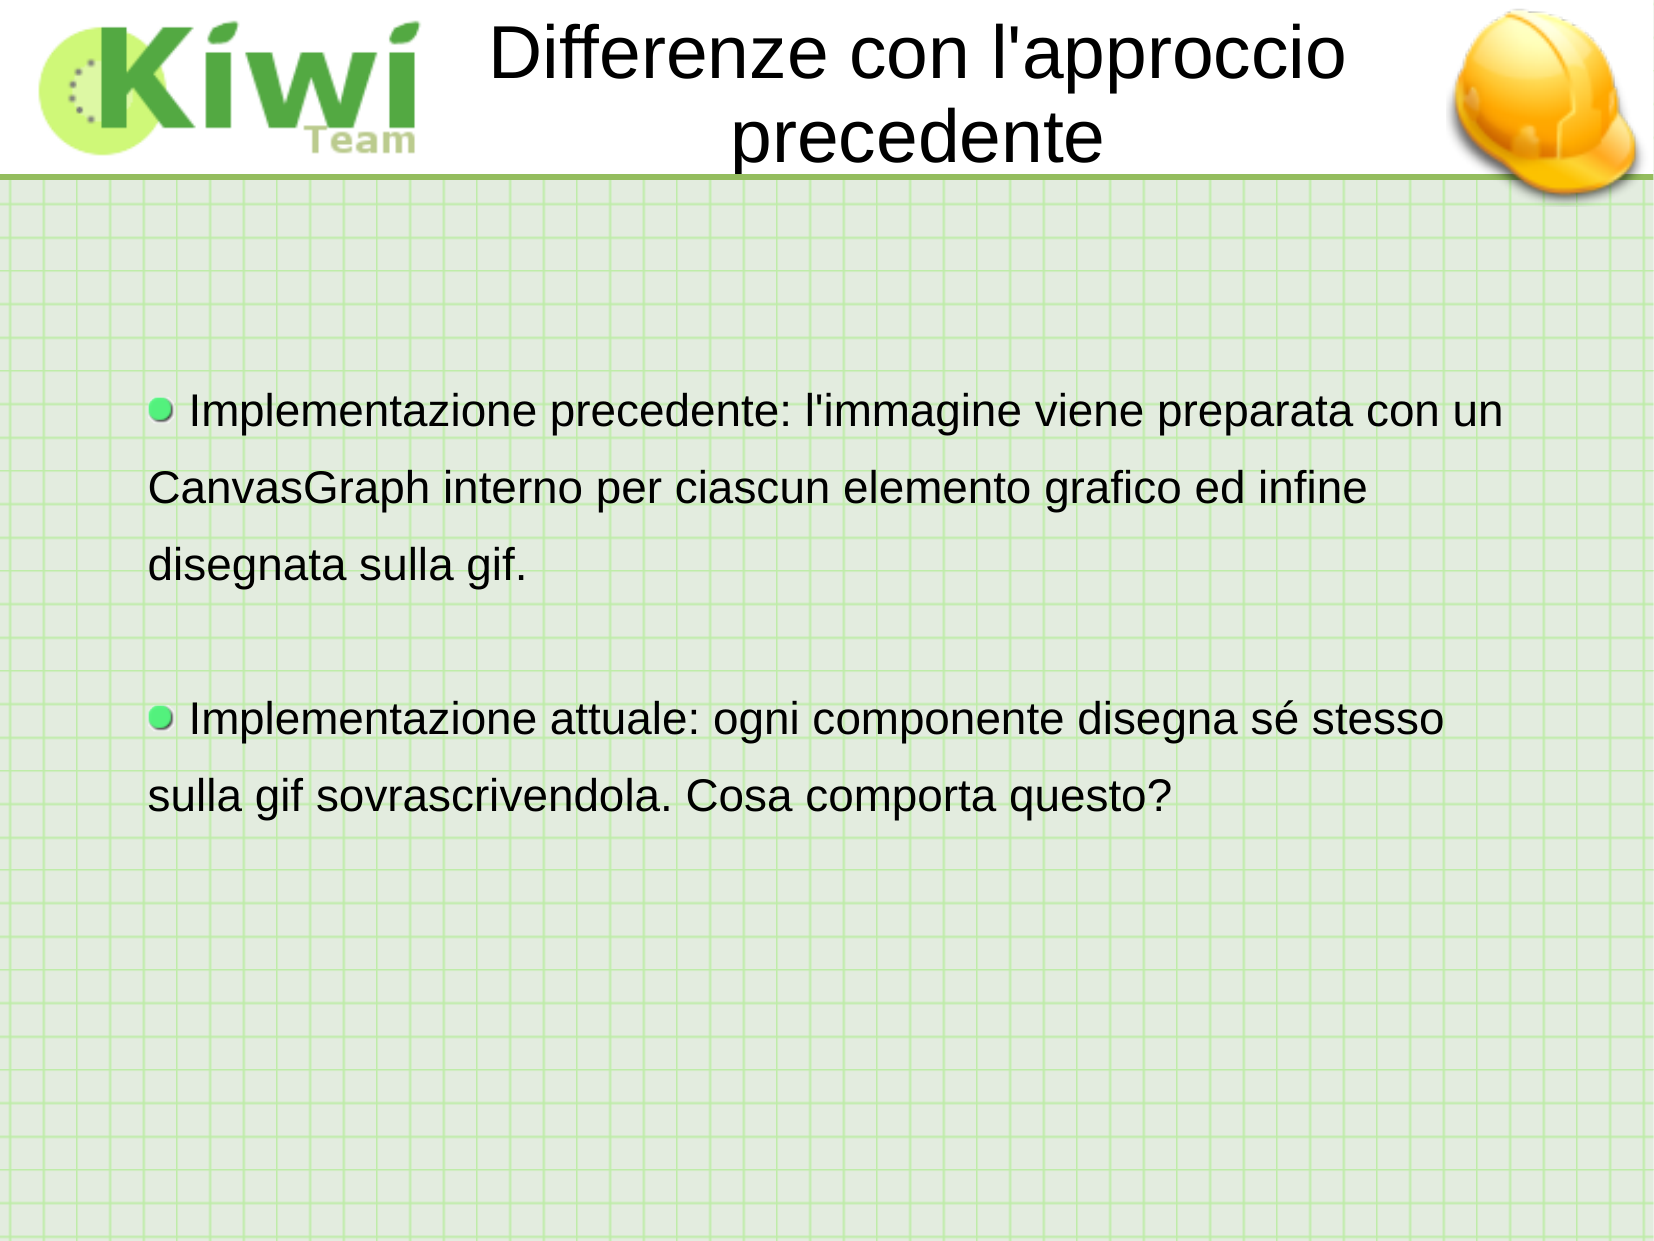

# Differenze con l'approccio precedente
 Implementazione precedente: l'immagine viene preparata con un CanvasGraph interno per ciascun elemento grafico ed infine disegnata sulla gif.
 Implementazione attuale: ogni componente disegna sé stesso sulla gif sovrascrivendola. Cosa comporta questo?